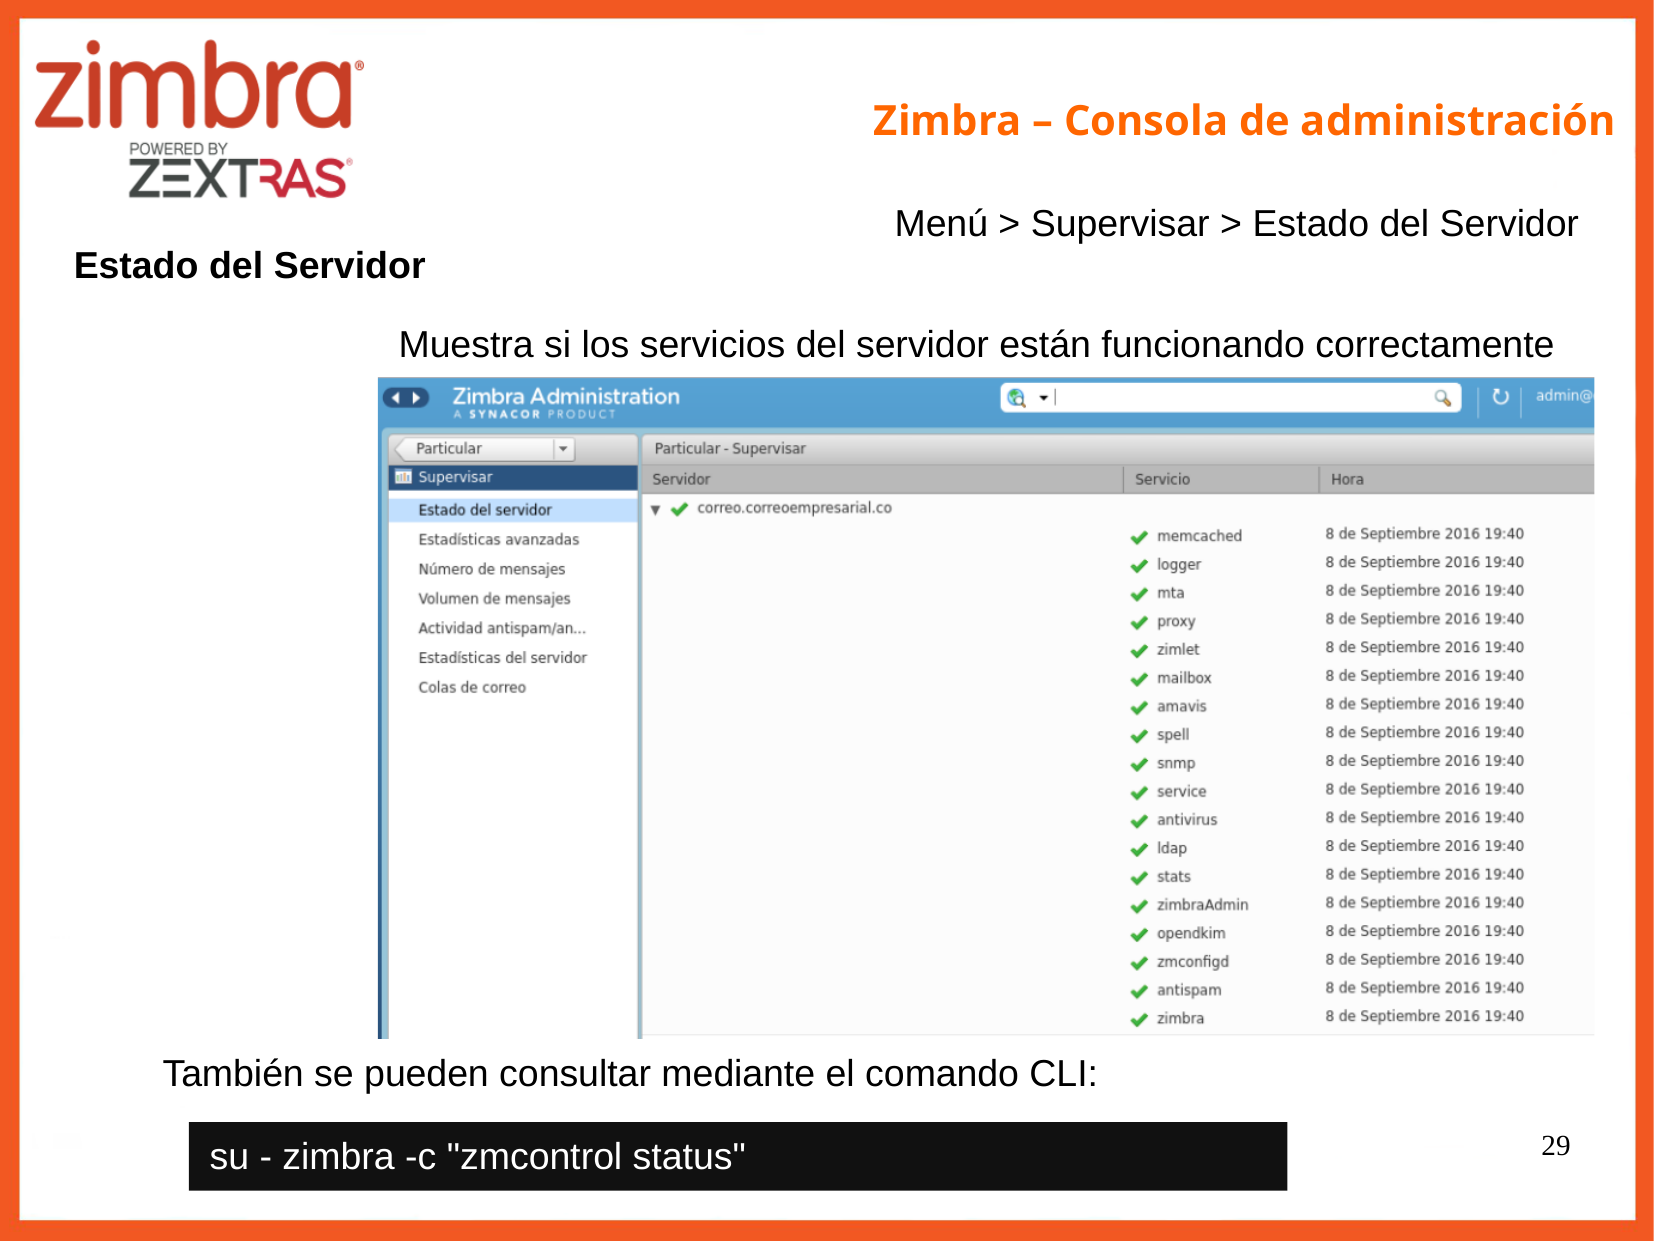

Zimbra – Consola de administración
Menú > Supervisar > Estado del Servidor
Estado del Servidor
Muestra si los servicios del servidor están funcionando correctamente
También se pueden consultar mediante el comando CLI:
su - zimbra -c "zmcontrol status"
29